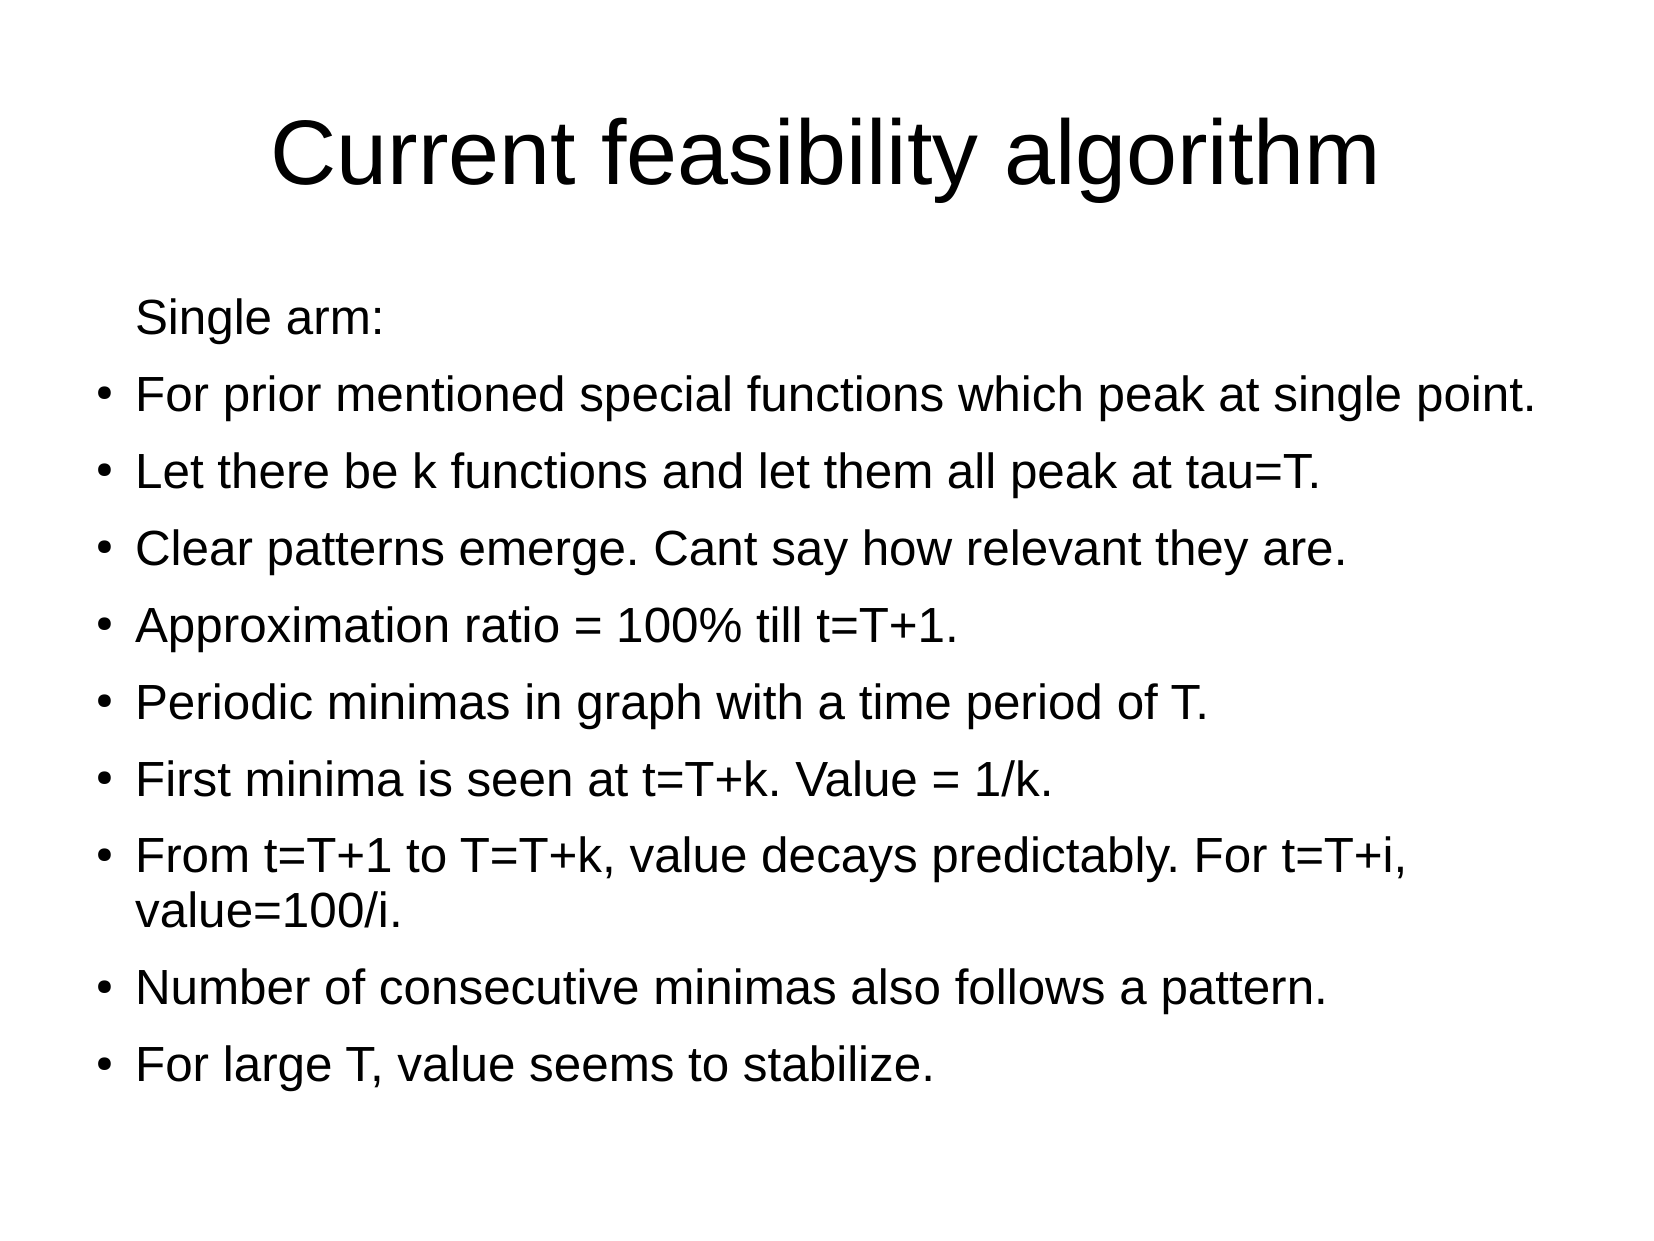

# Current feasibility algorithm
Single arm:
For prior mentioned special functions which peak at single point.
Let there be k functions and let them all peak at tau=T.
Clear patterns emerge. Cant say how relevant they are.
Approximation ratio = 100% till t=T+1.
Periodic minimas in graph with a time period of T.
First minima is seen at t=T+k. Value = 1/k.
From t=T+1 to T=T+k, value decays predictably. For t=T+i, value=100/i.
Number of consecutive minimas also follows a pattern.
For large T, value seems to stabilize.